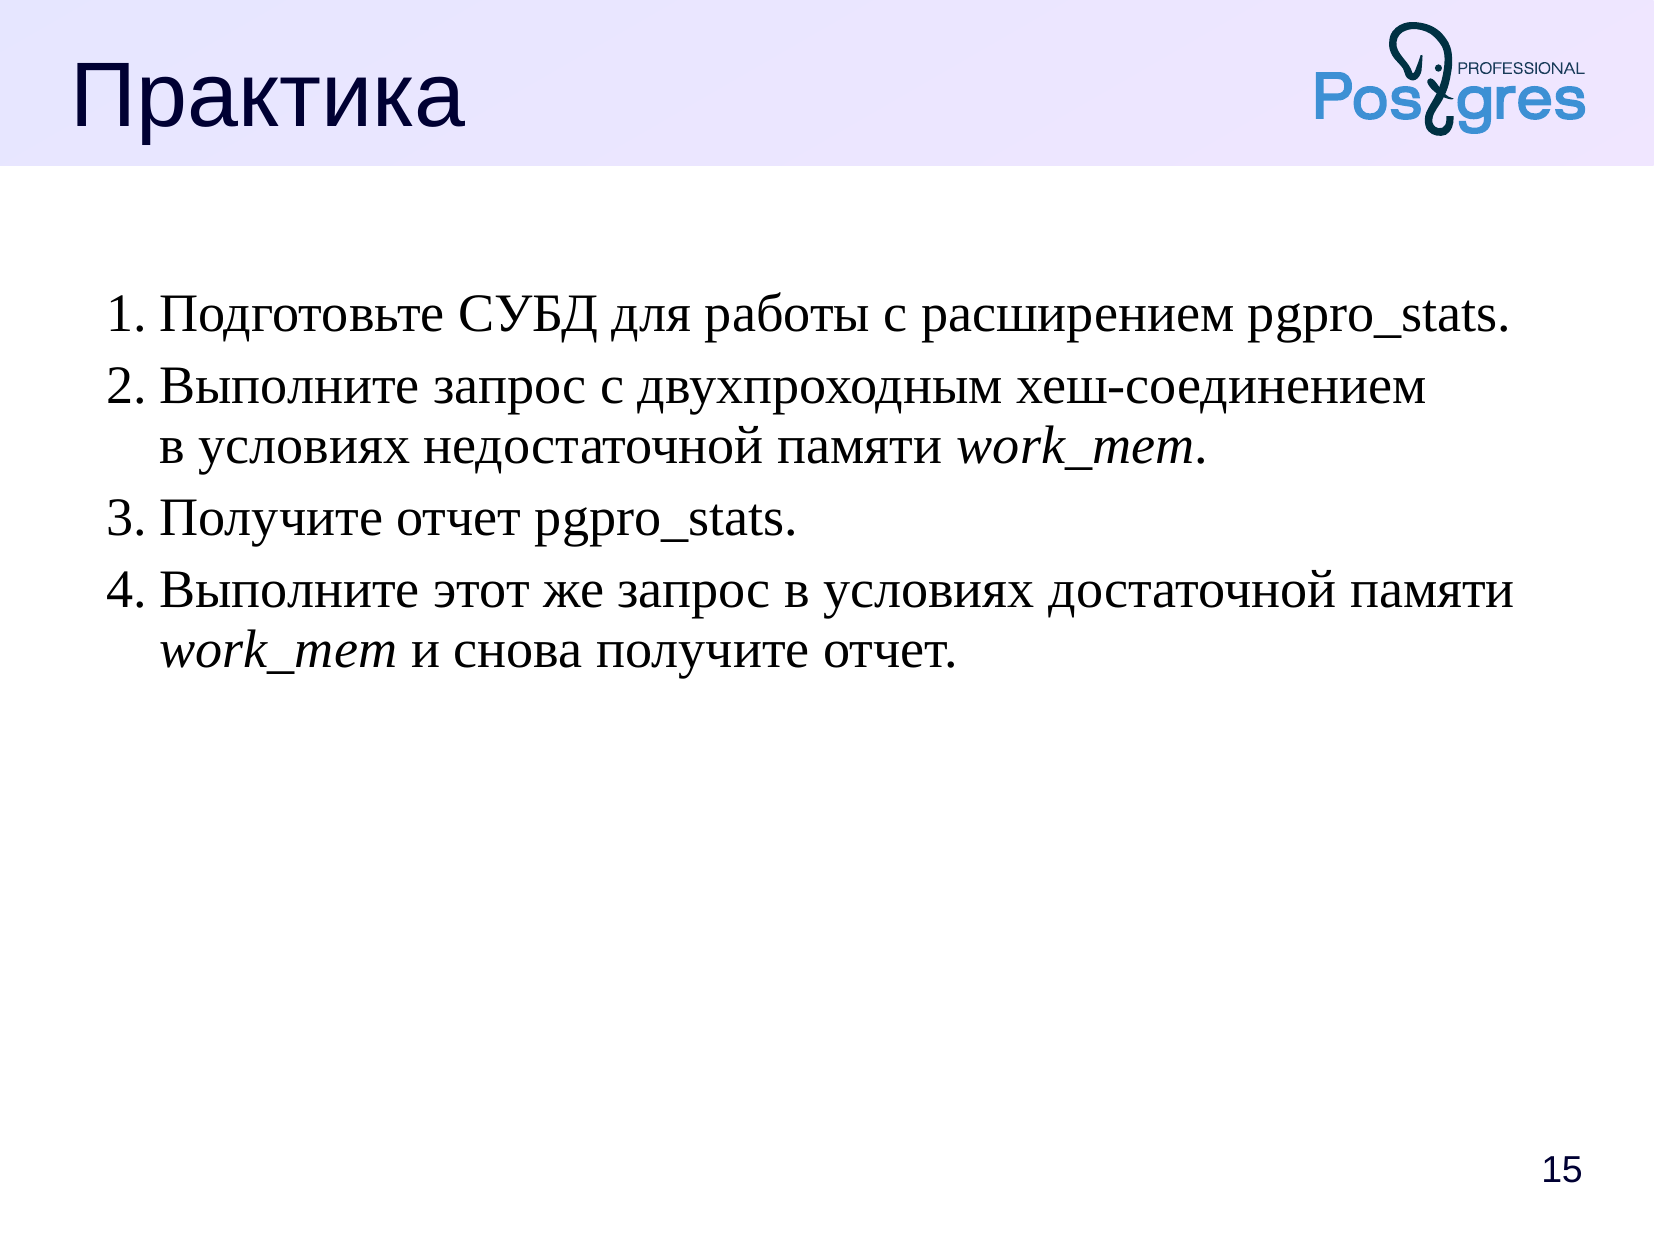

# Практика
Подготовьте СУБД для работы с расширением pgpro_stats.
Выполните запрос с двухпроходным хеш-соединением
в условиях недостаточной памяти work_mem.
Получите отчет pgpro_stats.
Выполните этот же запрос в условиях достаточной памяти work_mem и снова получите отчет.